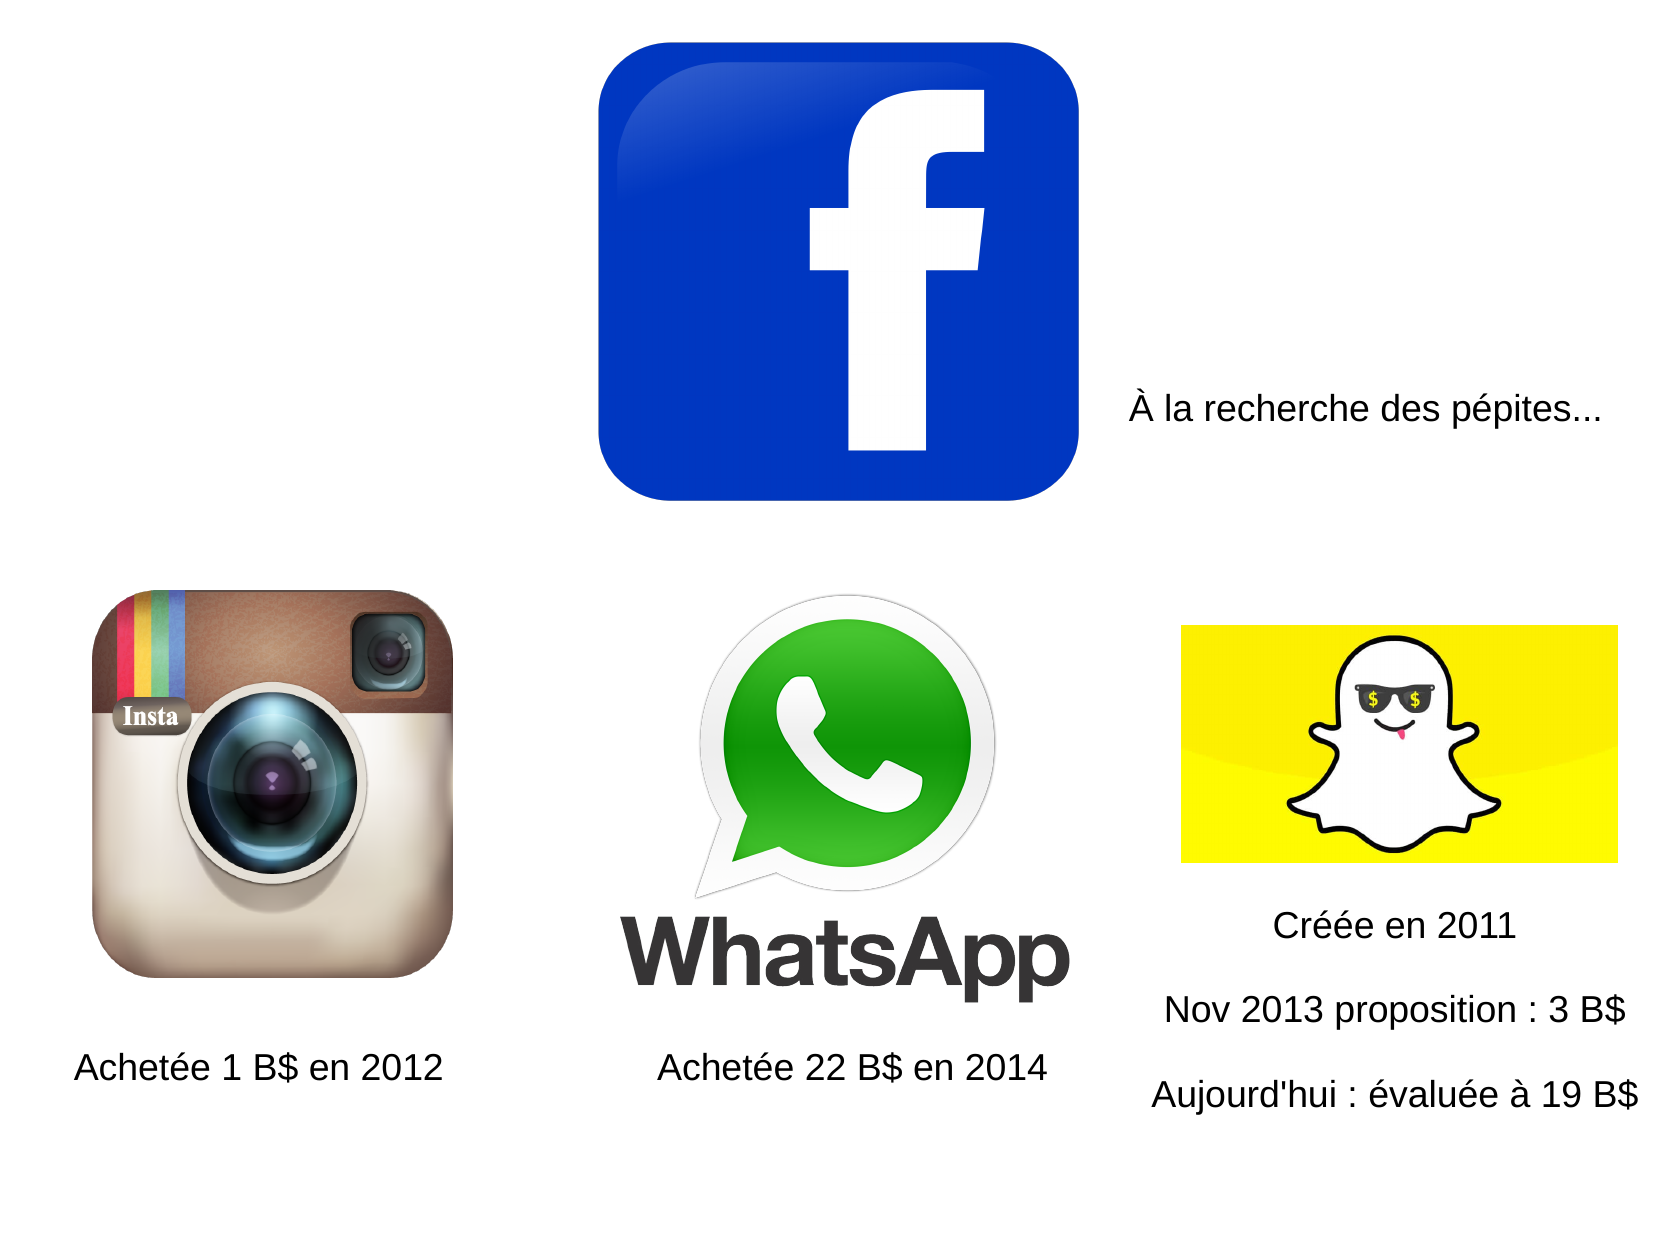

À la recherche des pépites...
Créée en 2011
Nov 2013 proposition : 3 B$
Aujourd'hui : évaluée à 19 B$
Achetée 1 B$ en 2012
Achetée 22 B$ en 2014